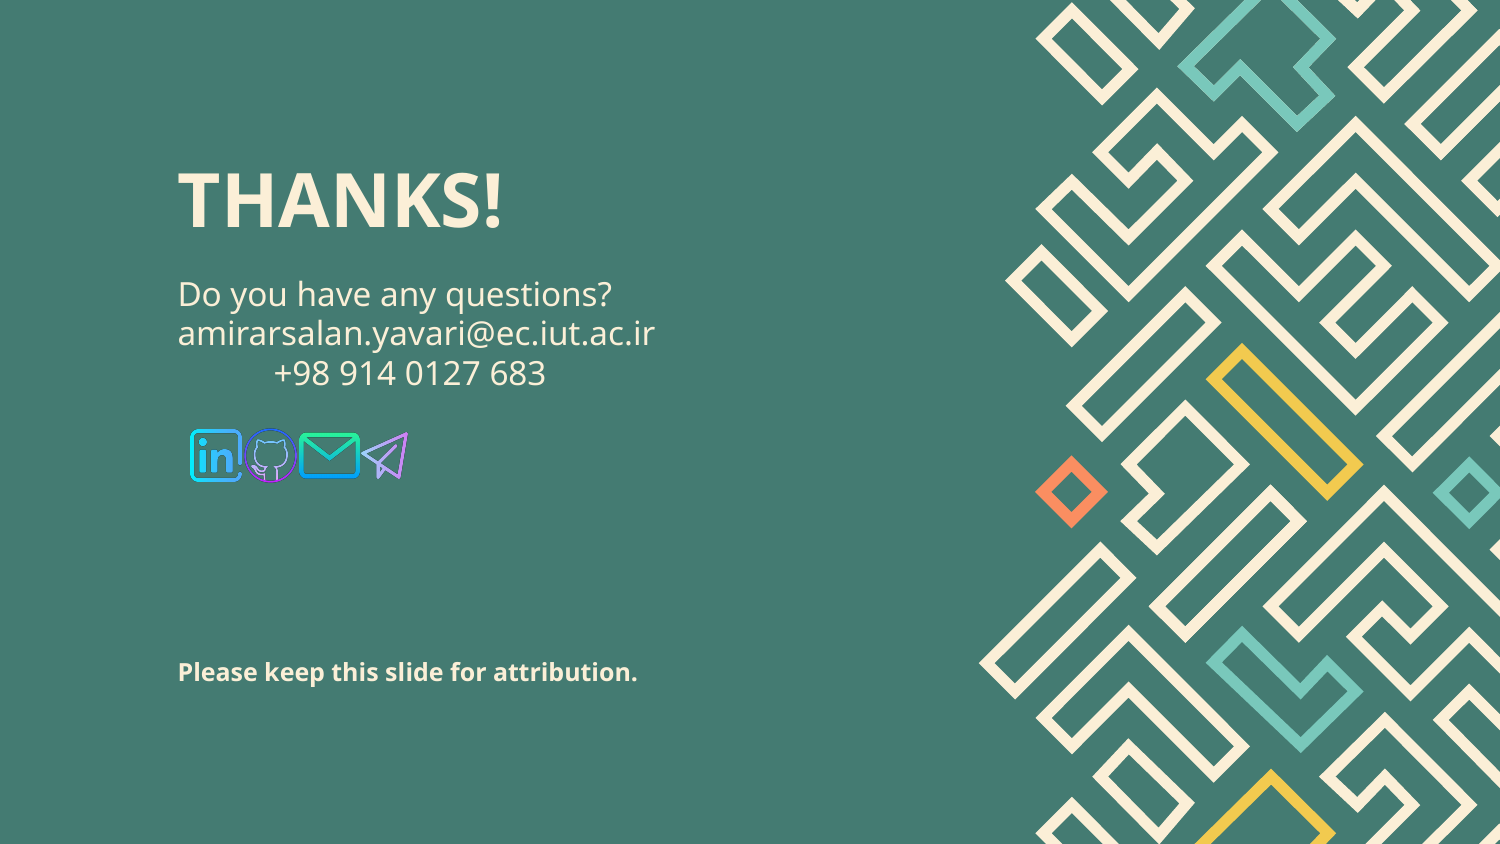

# THANKS!
Do you have any questions? amirarsalan.yavari@ec.iut.ac.ir +98 914 0127 683
Please keep this slide for attribution.